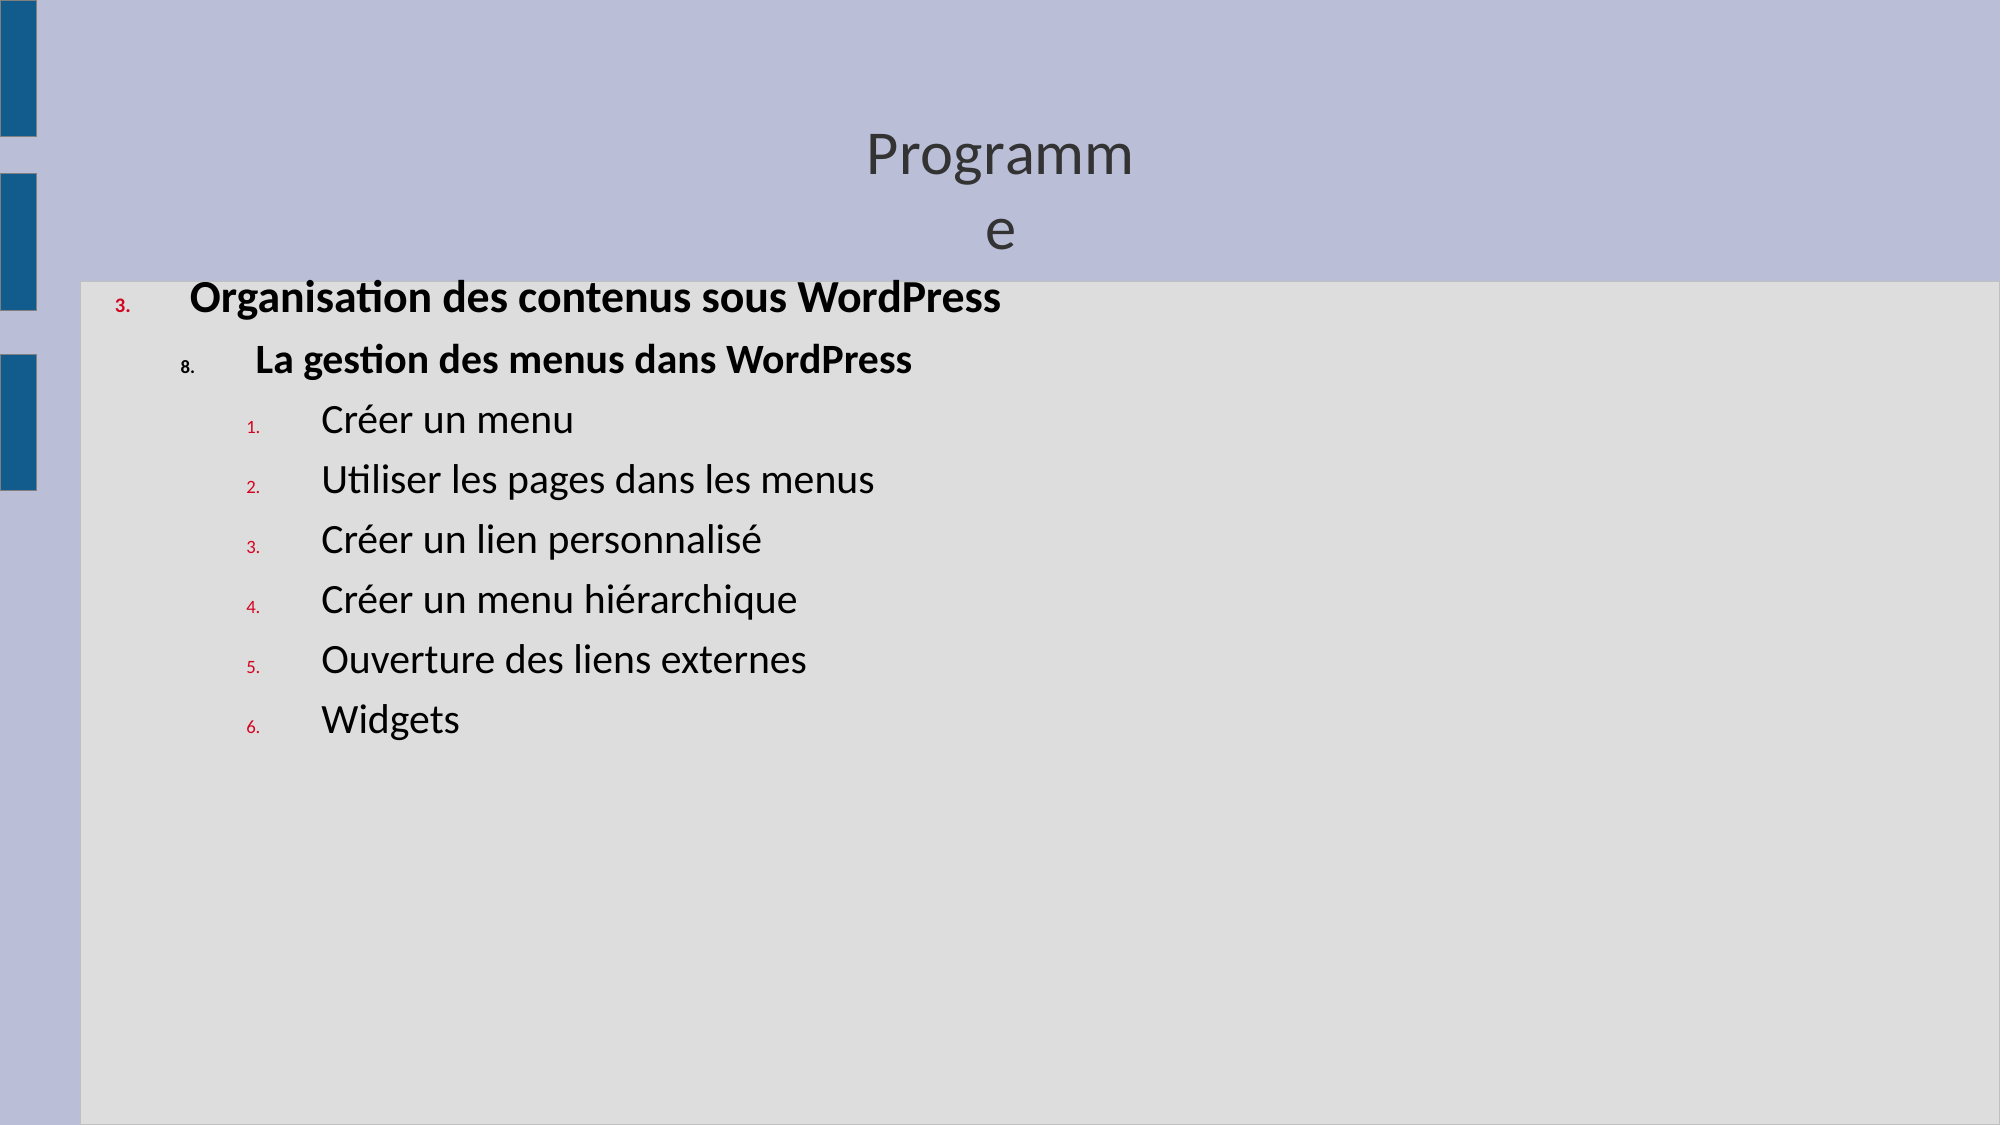

# Programme
Organisation des contenus sous WordPress
La gestion des menus dans WordPress
Créer un menu
Utiliser les pages dans les menus
Créer un lien personnalisé
Créer un menu hiérarchique
Ouverture des liens externes
Widgets